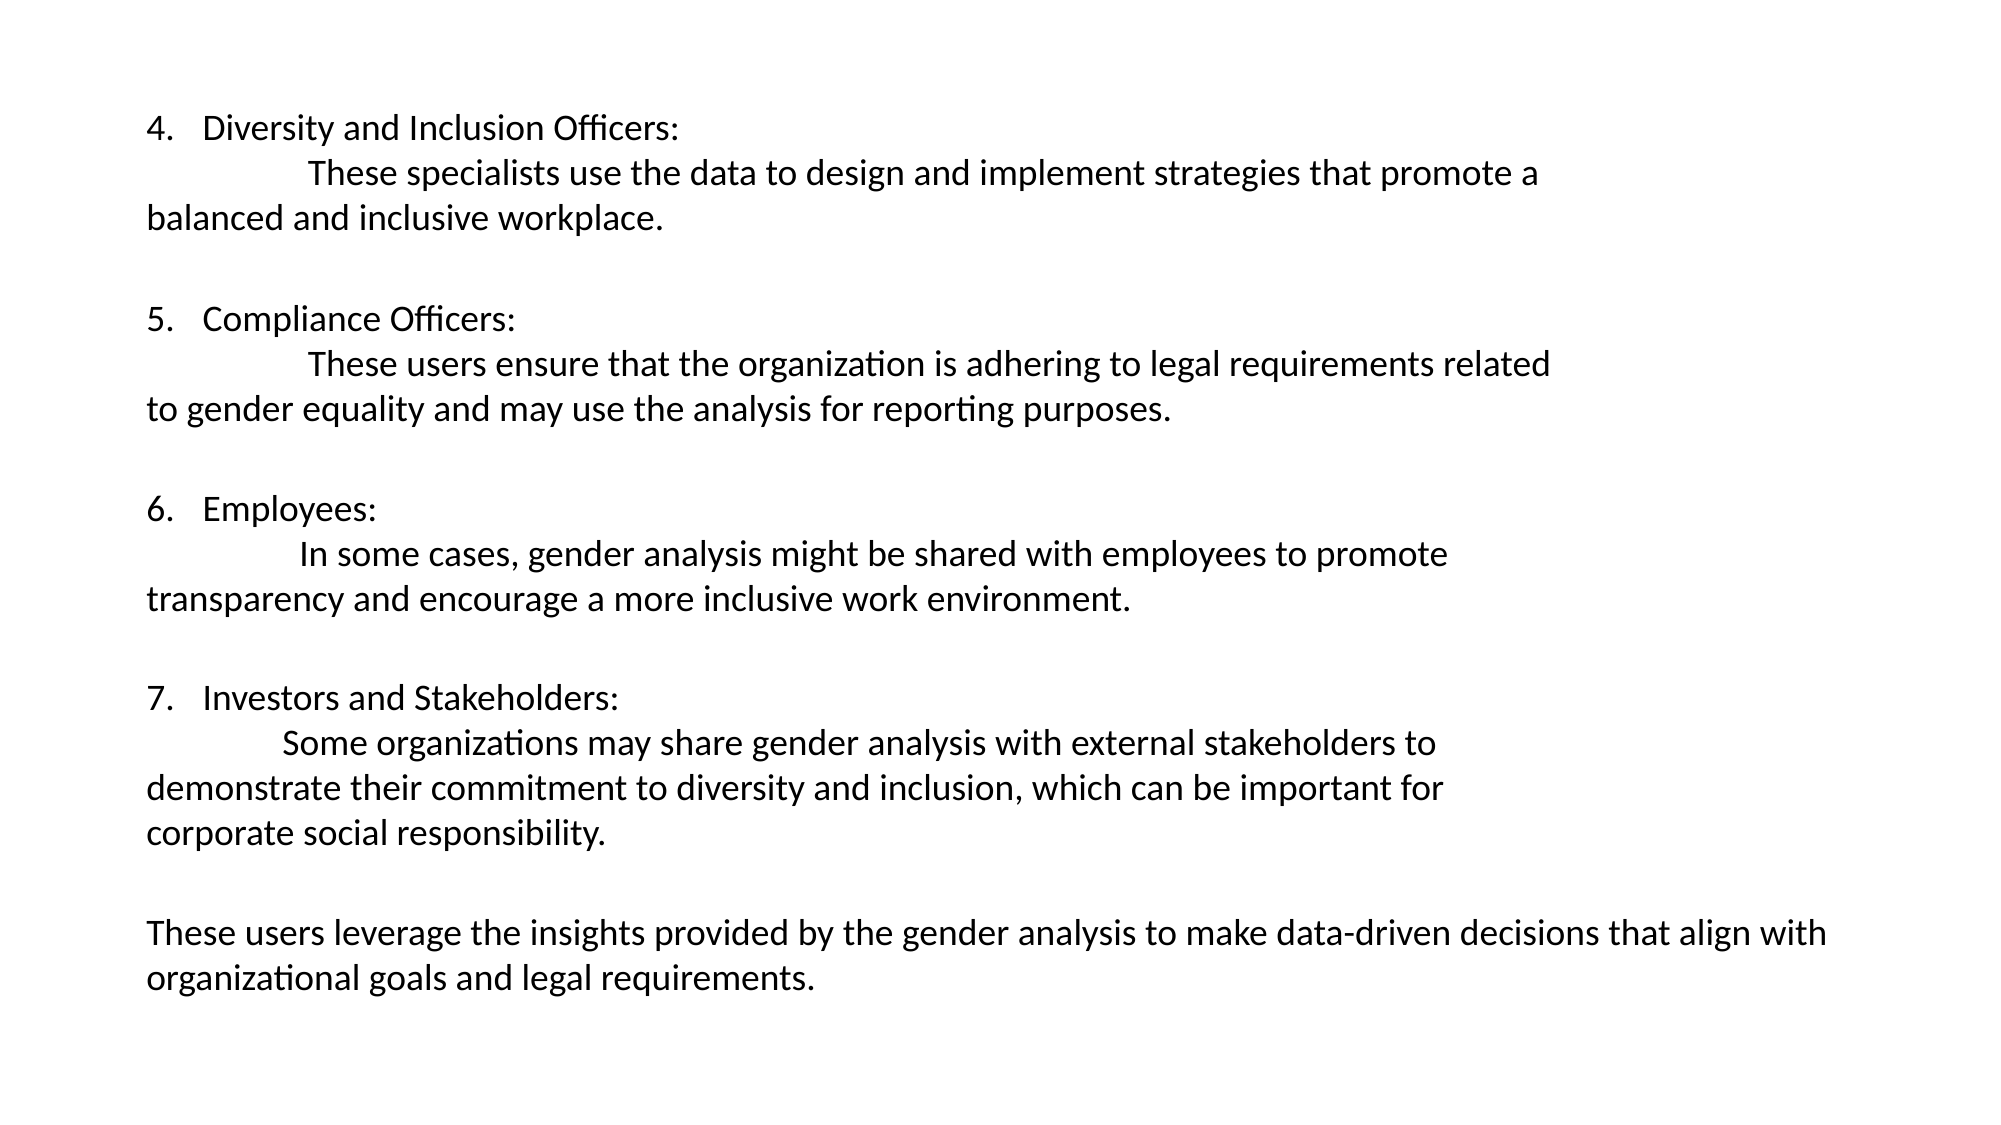

Diversity and Inclusion Officers:
 These specialists use the data to design and implement strategies that promote a balanced and inclusive workplace.
Compliance Officers:
 These users ensure that the organization is adhering to legal requirements related to gender equality and may use the analysis for reporting purposes.
Employees:
 In some cases, gender analysis might be shared with employees to promote transparency and encourage a more inclusive work environment.
Investors and Stakeholders:
 Some organizations may share gender analysis with external stakeholders to demonstrate their commitment to diversity and inclusion, which can be important for corporate social responsibility.
These users leverage the insights provided by the gender analysis to make data-driven decisions that align with organizational goals and legal requirements.